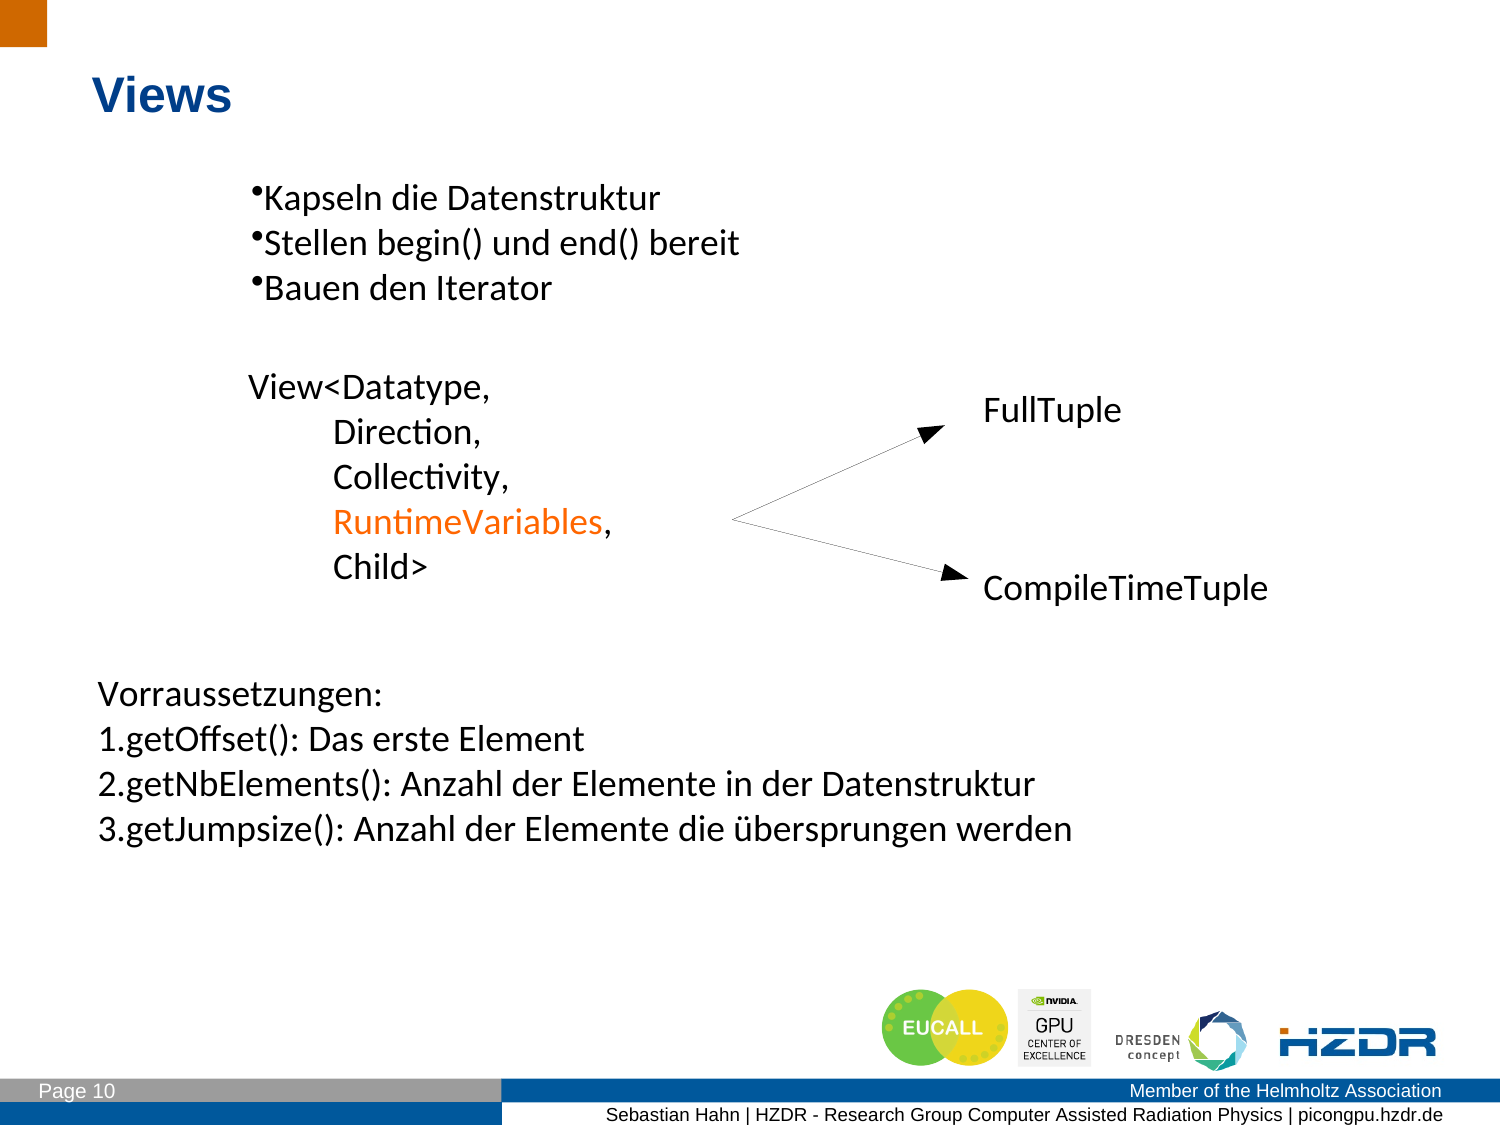

# Views
Kapseln die Datenstruktur
Stellen begin() und end() bereit
Bauen den Iterator
View<Datatype,
 Direction,
 Collectivity,
 RuntimeVariables,
 Child>
FullTuple
CompileTimeTuple
Vorraussetzungen:
getOffset(): Das erste Element
getNbElements(): Anzahl der Elemente in der Datenstruktur
getJumpsize(): Anzahl der Elemente die übersprungen werden